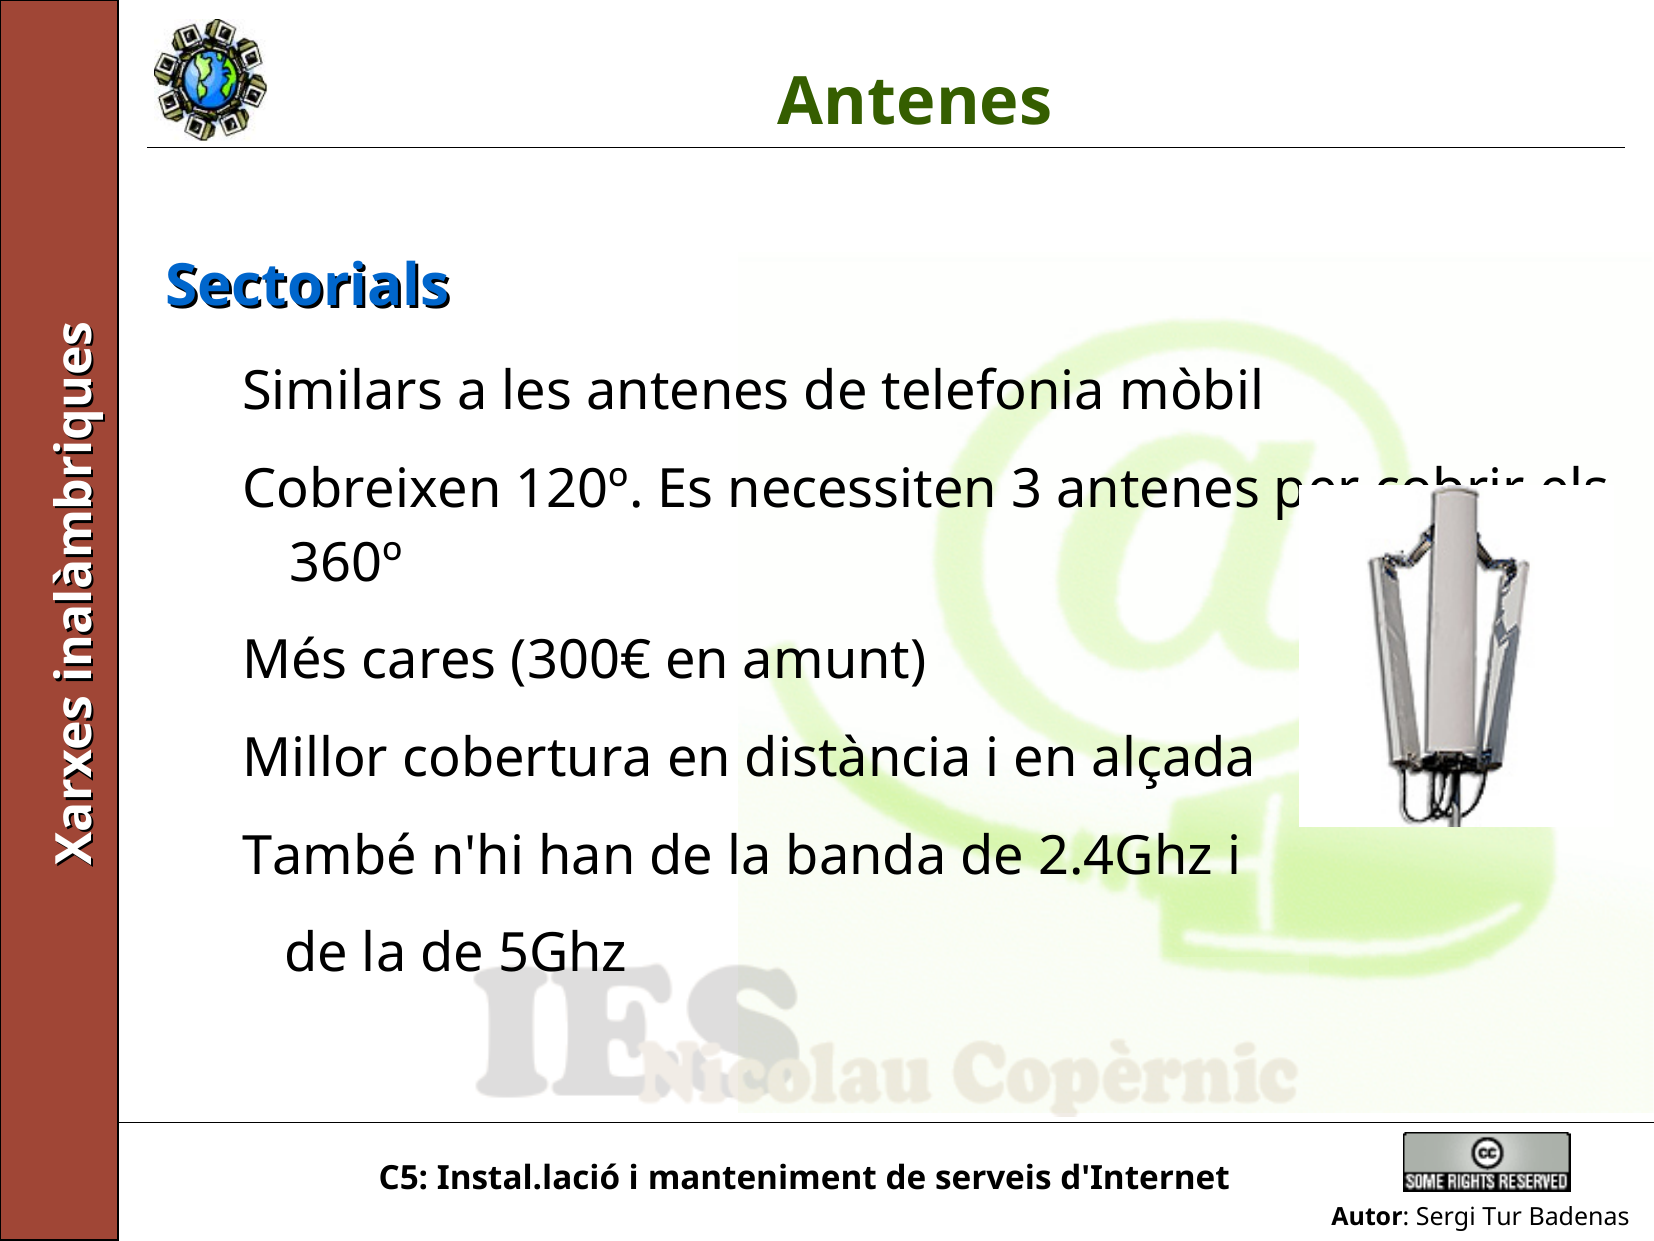

# Antenes
Sectorials
Similars a les antenes de telefonia mòbil
Cobreixen 120º. Es necessiten 3 antenes per cobrir els 360º
Més cares (300€ en amunt)
Millor cobertura en distància i en alçada
També n'hi han de la banda de 2.4Ghz i
 de la de 5Ghz